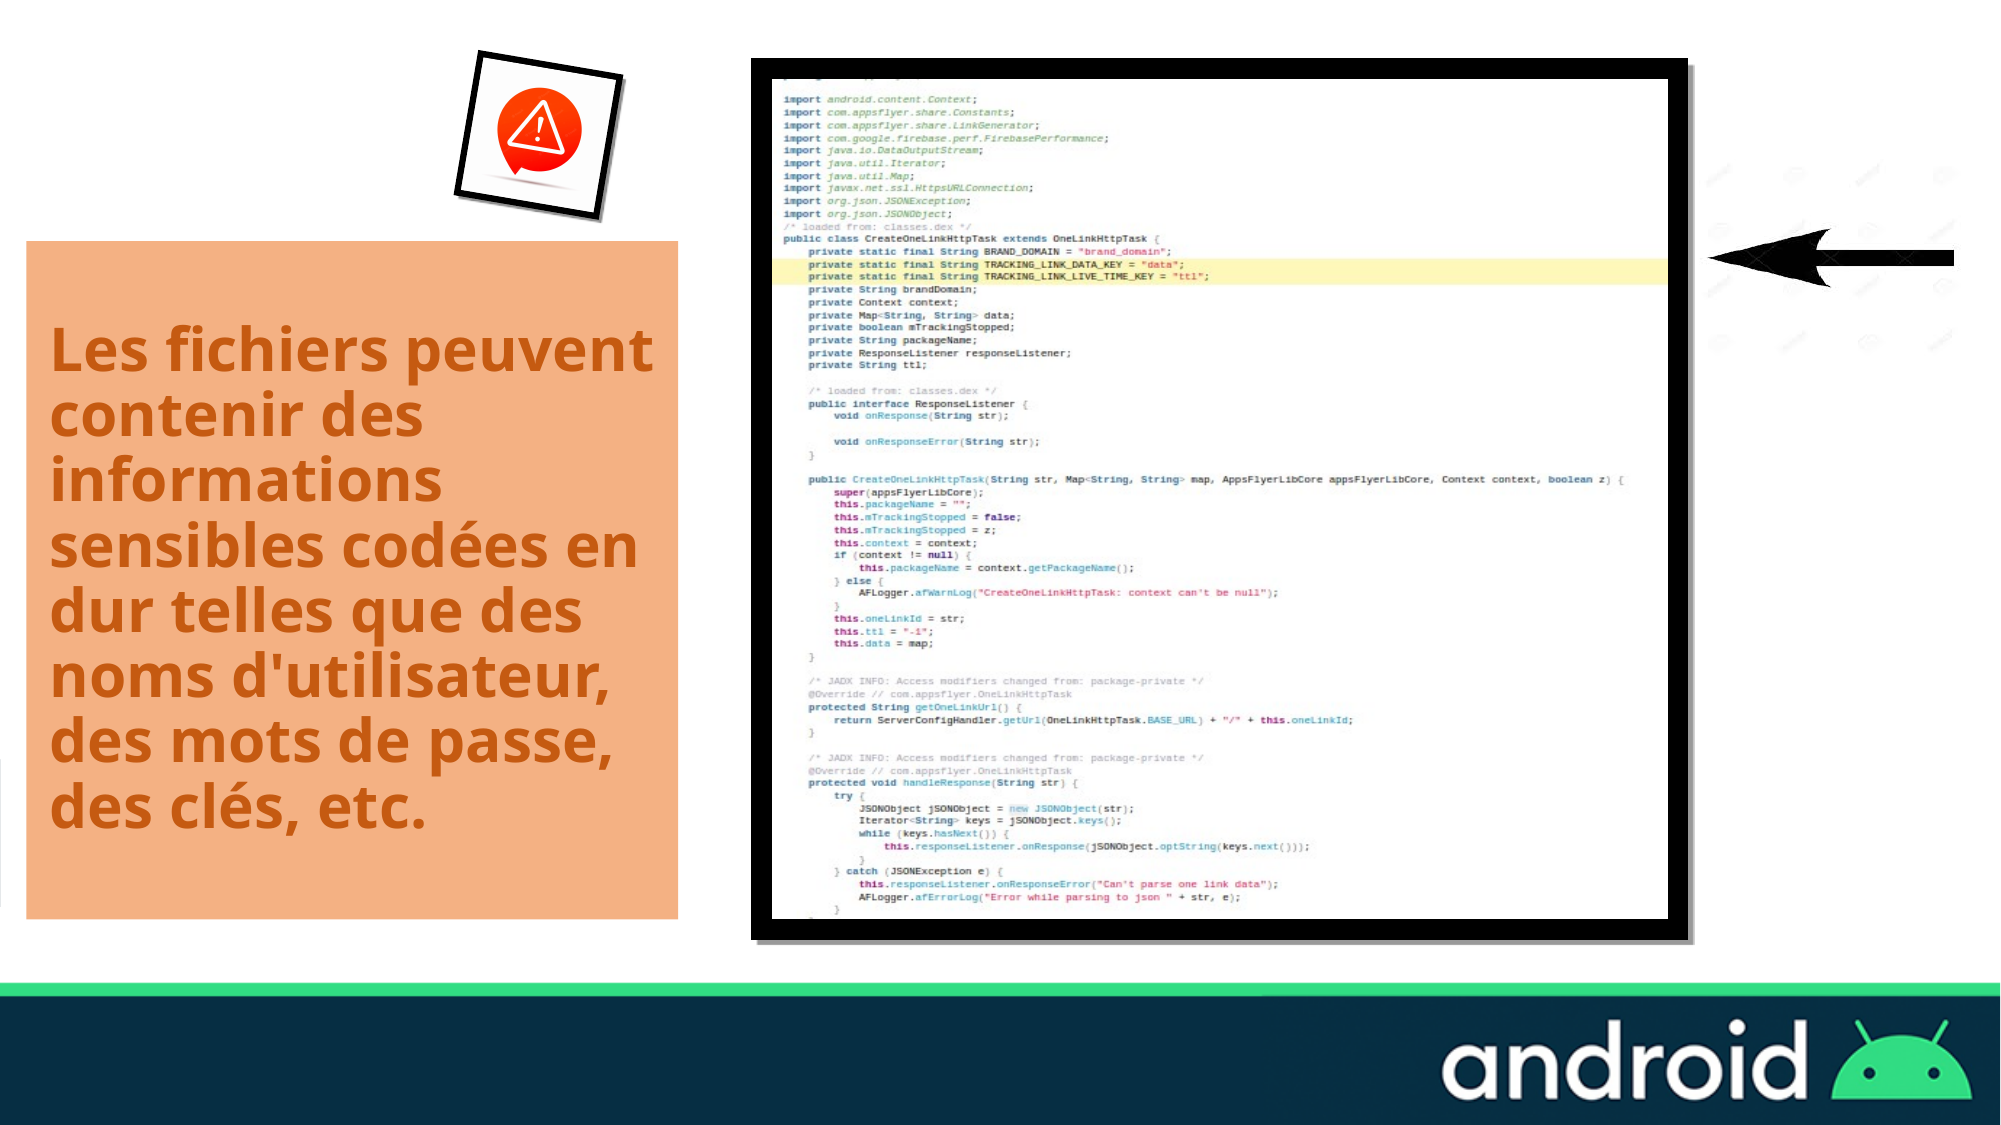

# Les fichiers peuvent contenir des informations sensibles codées en dur telles que des noms d'utilisateur, des mots de passe, des clés, etc.